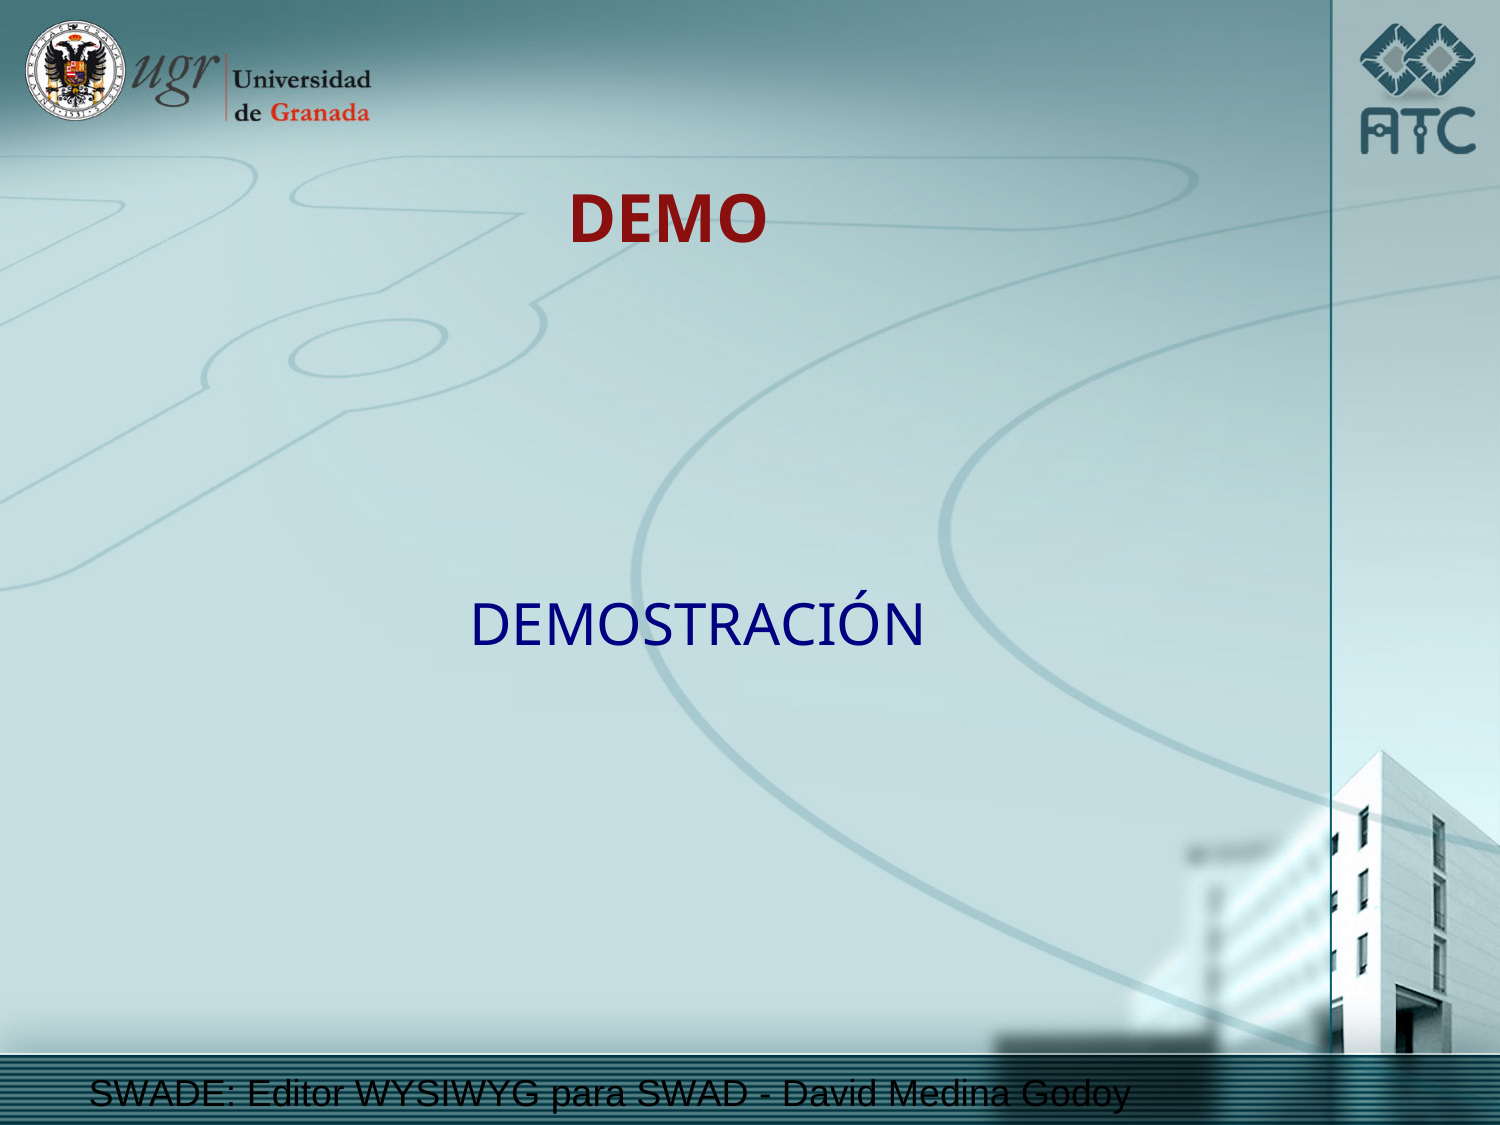

# DEMO
DEMOSTRACIÓN
SWADE: Editor WYSIWYG para SWAD - David Medina Godoy